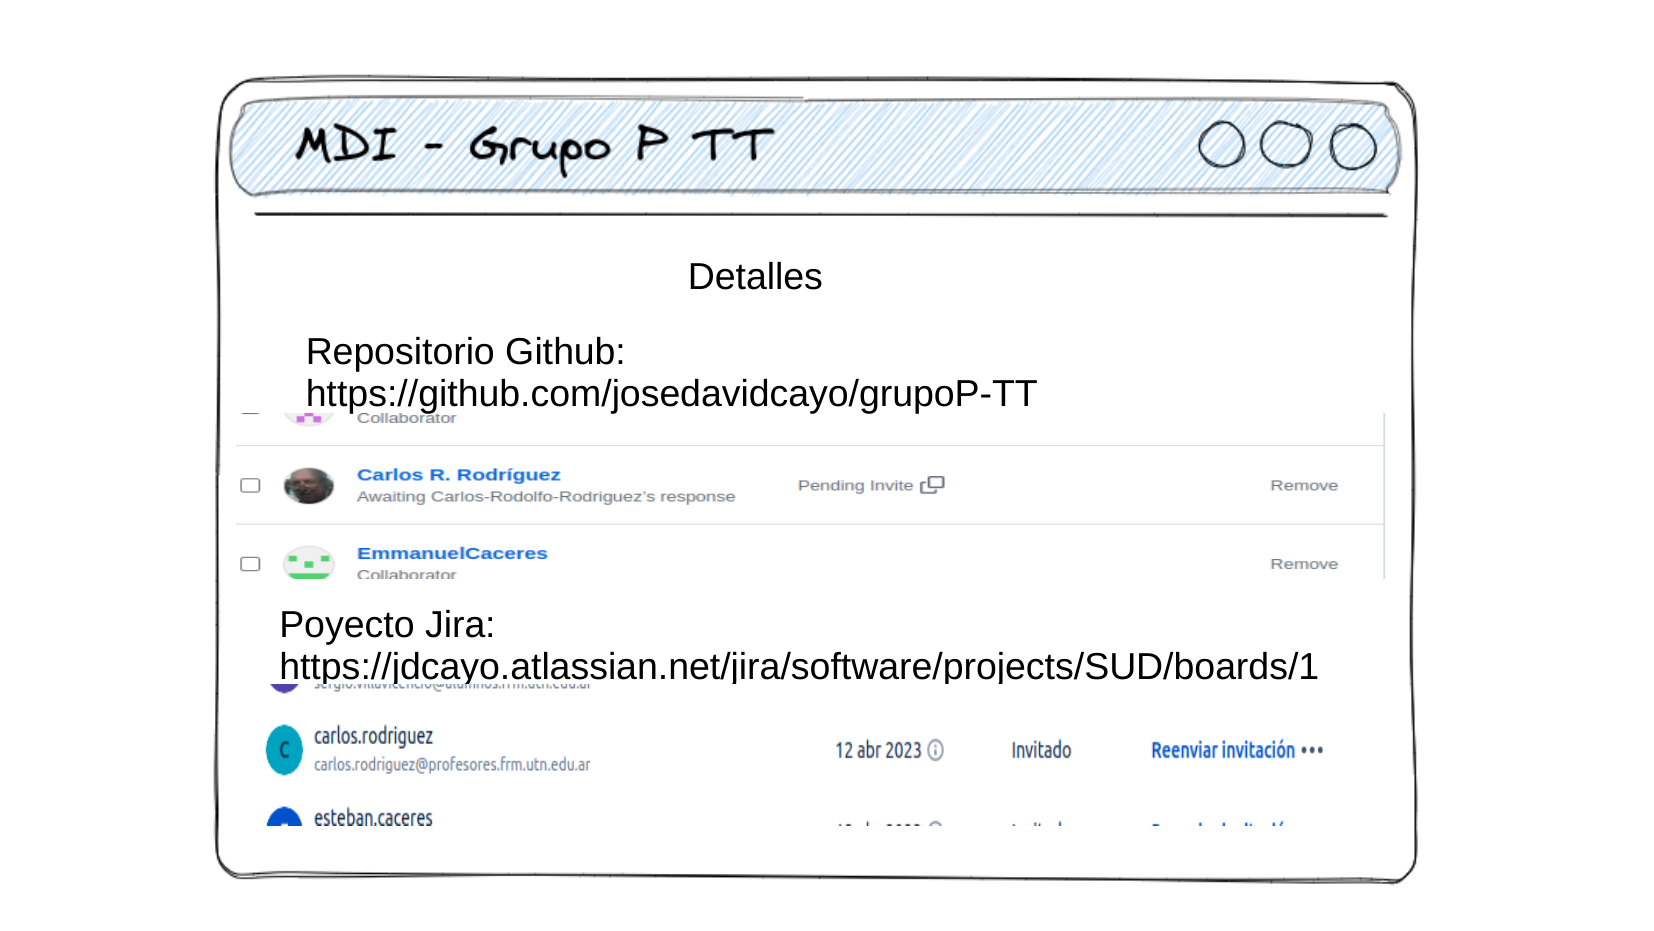

Detalles
Repositorio Github: https://github.com/josedavidcayo/grupoP-TT
Poyecto Jira: https://jdcayo.atlassian.net/jira/software/projects/SUD/boards/1